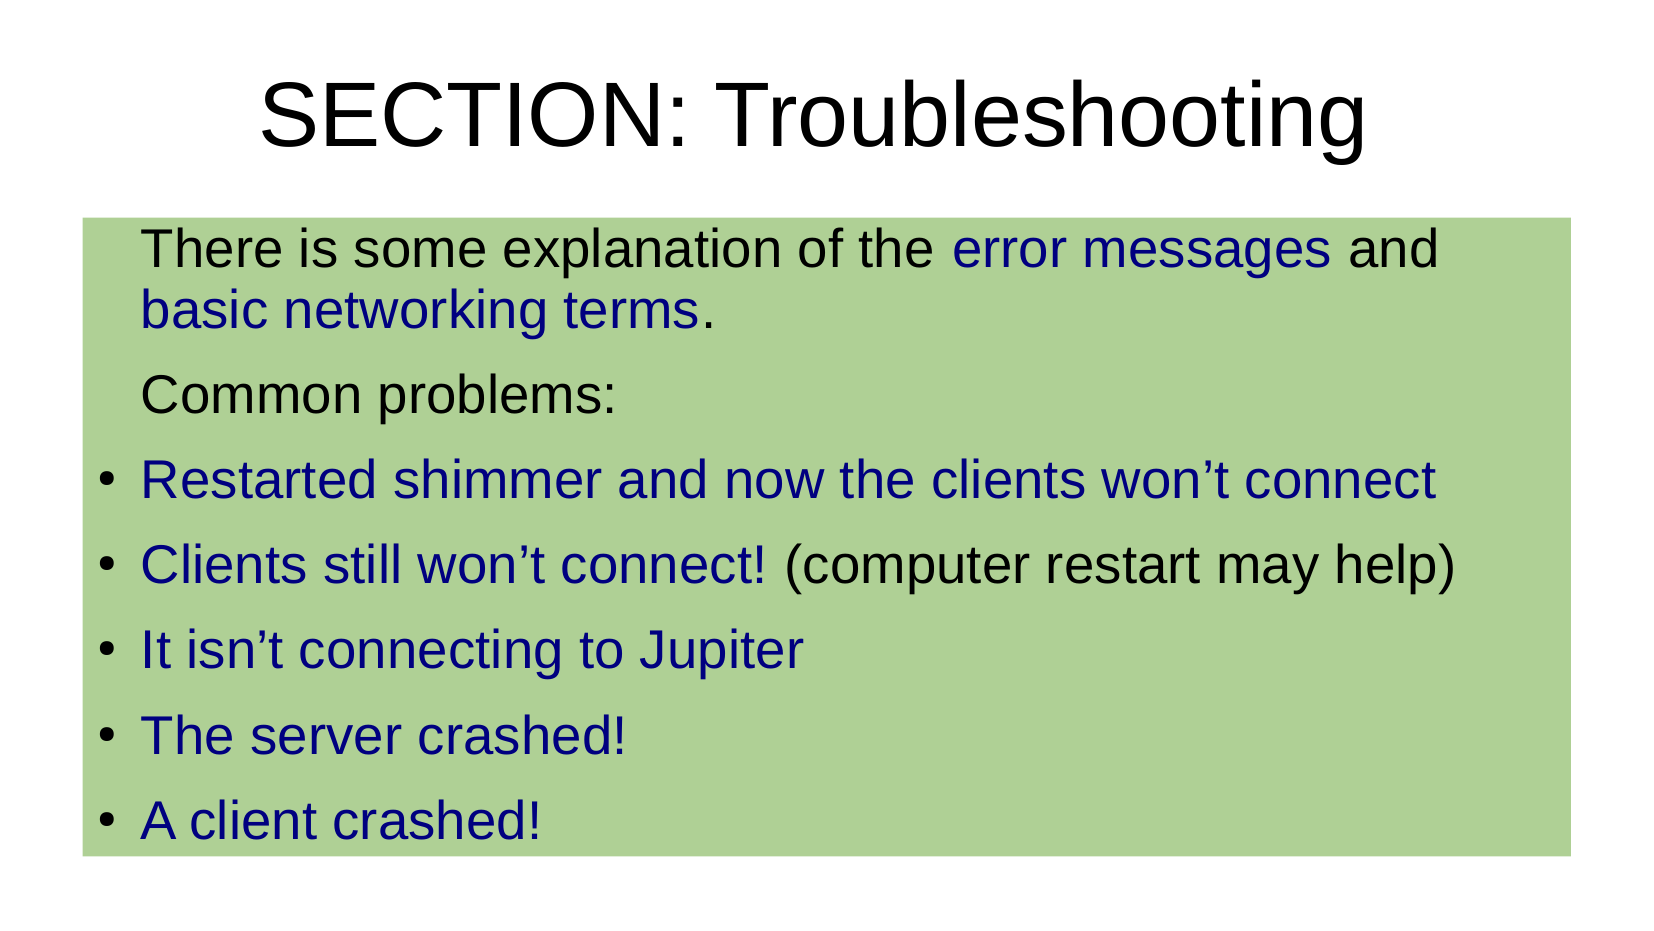

# SECTION: Troubleshooting
There is some explanation of the error messages and basic networking terms.
Common problems:
Restarted shimmer and now the clients won’t connect
Clients still won’t connect! (computer restart may help)
It isn’t connecting to Jupiter
The server crashed!
A client crashed!